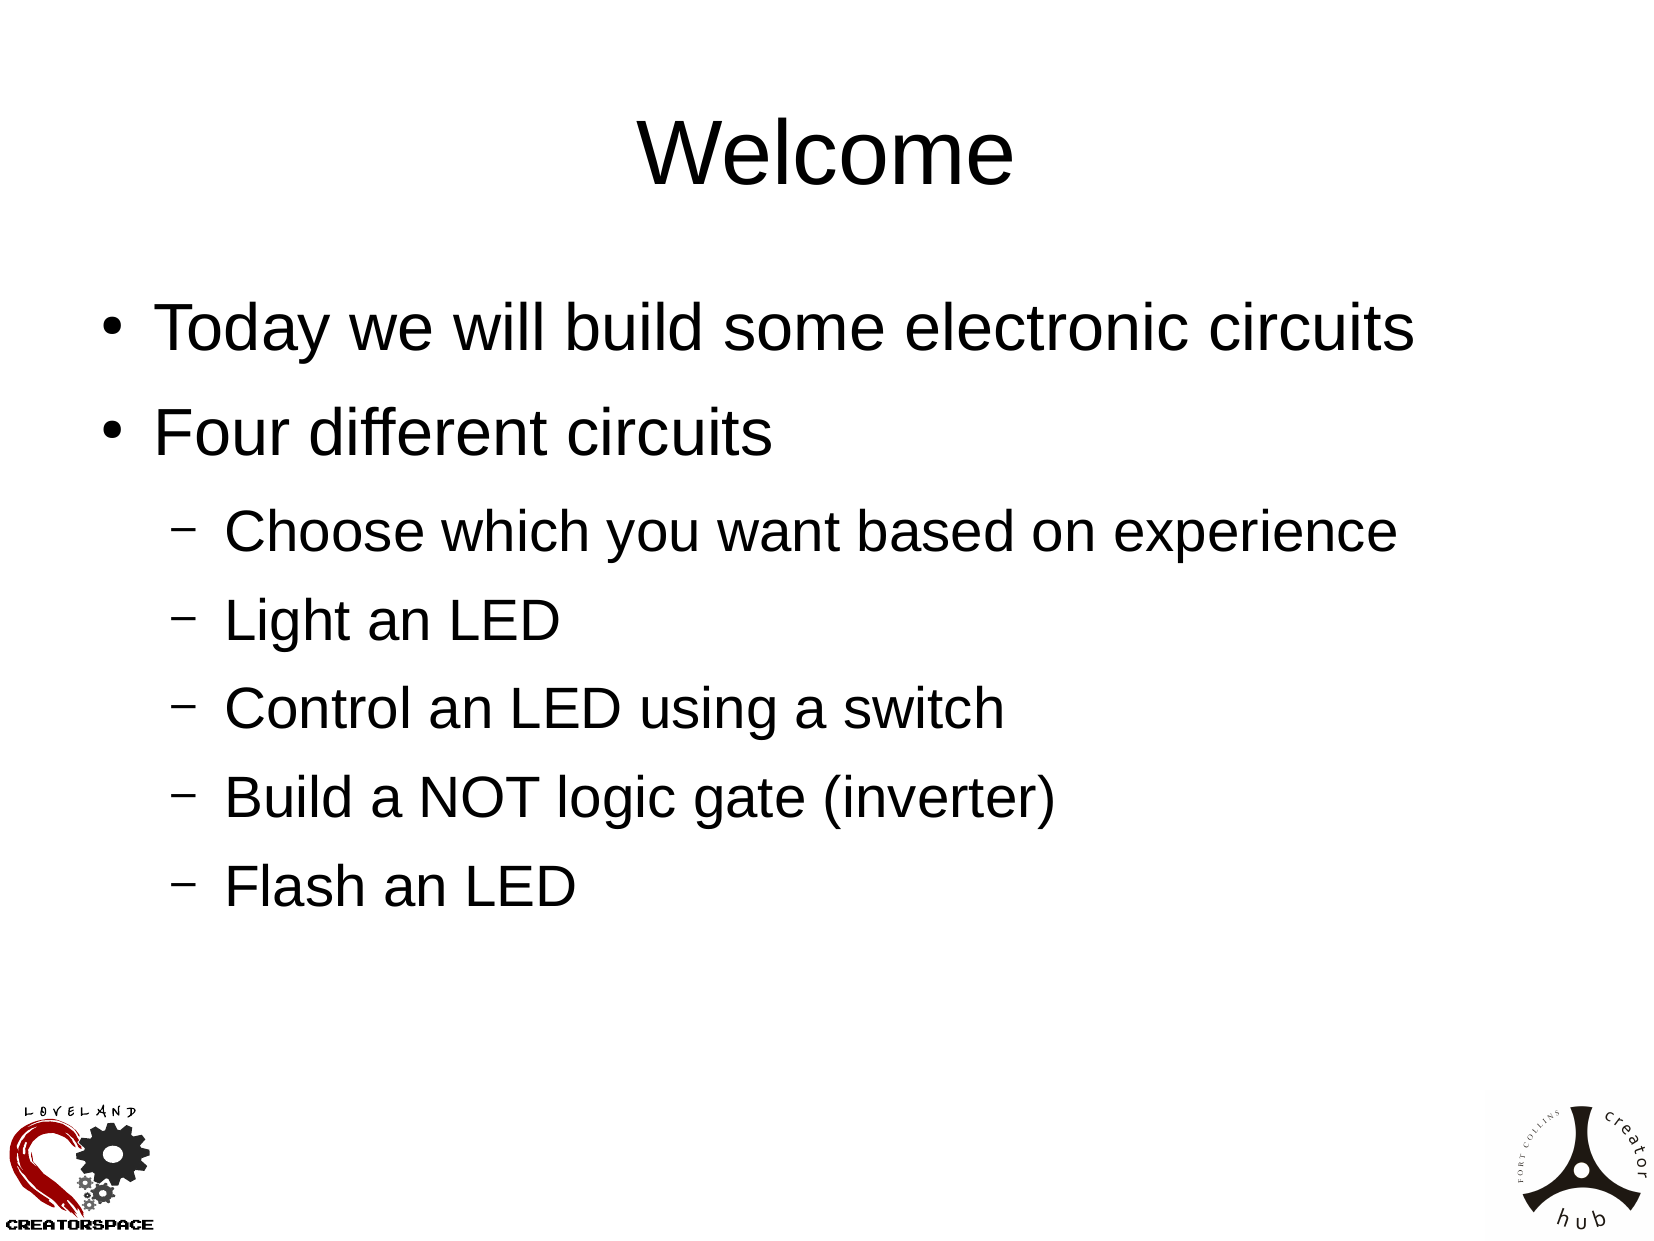

# Welcome
Today we will build some electronic circuits
Four different circuits
Choose which you want based on experience
Light an LED
Control an LED using a switch
Build a NOT logic gate (inverter)
Flash an LED